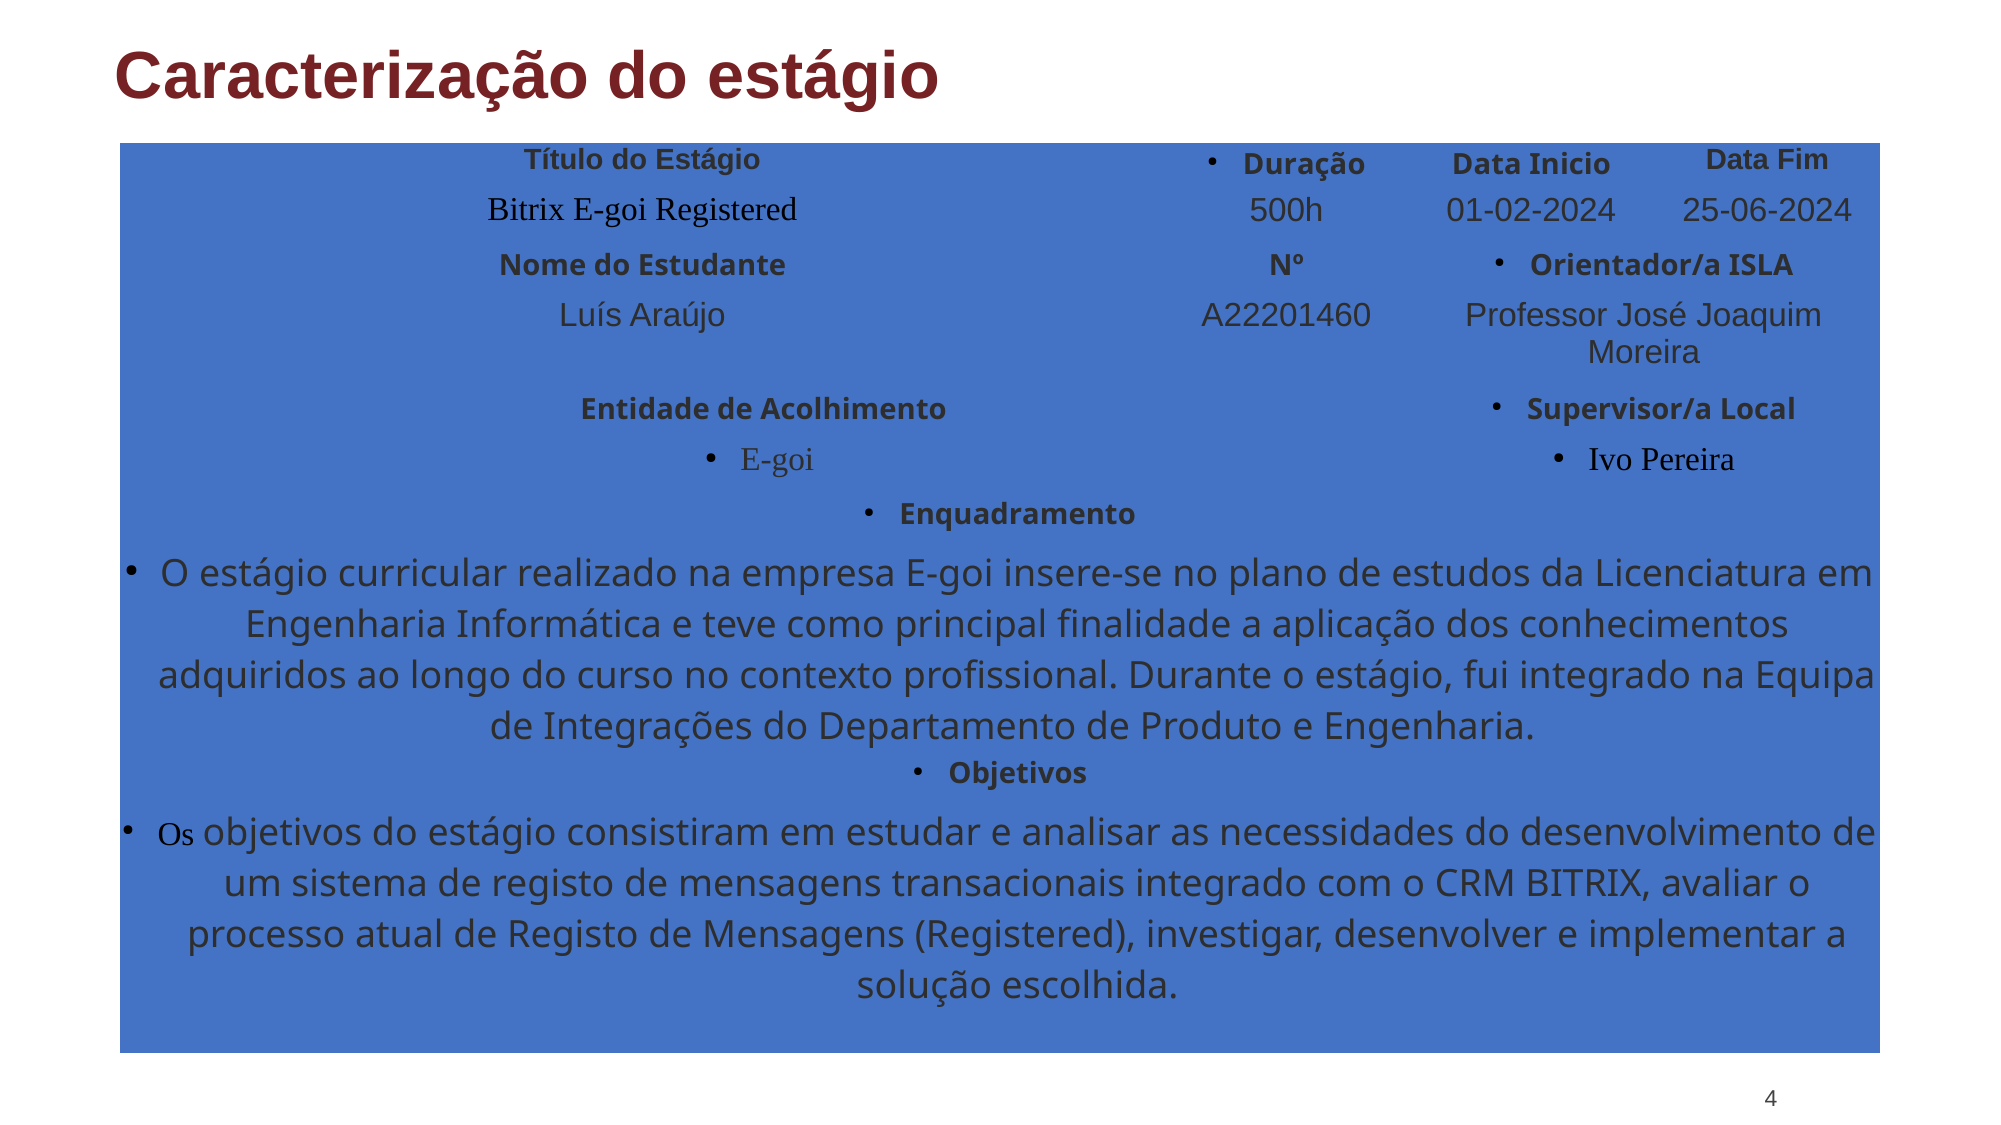

# Caracterização do estágio
| Título do Estágio | Duração | Data Inicio | Data Fim |
| --- | --- | --- | --- |
| Bitrix E-goi Registered | 500h | 01-02-2024 | 25-06-2024 |
| Nome do Estudante | Nº | Orientador/a ISLA | |
| Luís Araújo | A22201460 | Professor José Joaquim Moreira | |
| Entidade de Acolhimento | | Supervisor/a Local | |
| E-goi | | Ivo Pereira | |
| Enquadramento | | | |
| O estágio curricular realizado na empresa E-goi insere-se no plano de estudos da Licenciatura em Engenharia Informática e teve como principal finalidade a aplicação dos conhecimentos adquiridos ao longo do curso no contexto profissional. Durante o estágio, fui integrado na Equipa de Integrações do Departamento de Produto e Engenharia. | | | |
| Objetivos | | | |
| Os objetivos do estágio consistiram em estudar e analisar as necessidades do desenvolvimento de um sistema de registo de mensagens transacionais integrado com o CRM BITRIX, avaliar o processo atual de Registo de Mensagens (Registered), investigar, desenvolver e implementar a solução escolhida. | | | |